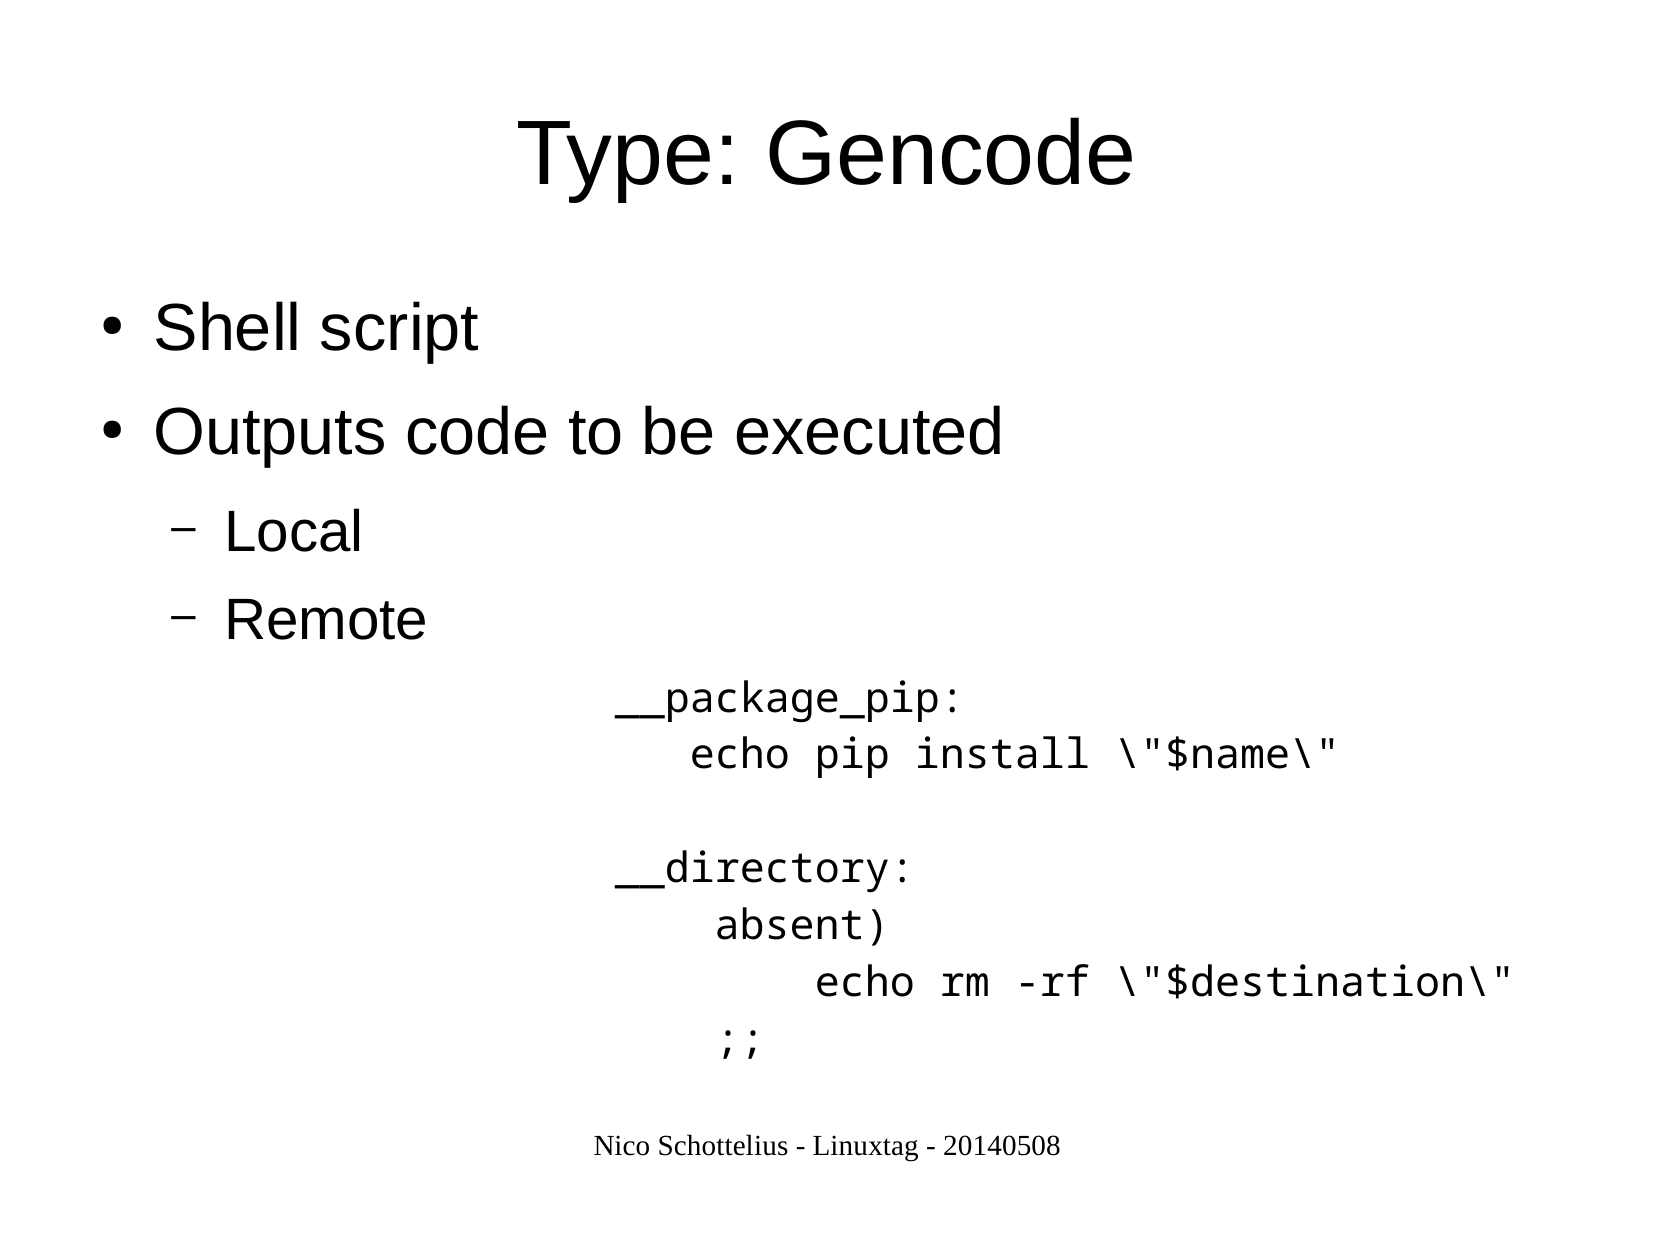

# Type: Gencode
Shell script
Outputs code to be executed
Local
Remote
__package_pip:
	echo pip install \"$name\"
__directory:
 absent)
 echo rm -rf \"$destination\"
 ;;
Nico Schottelius - Linuxtag - 20140508